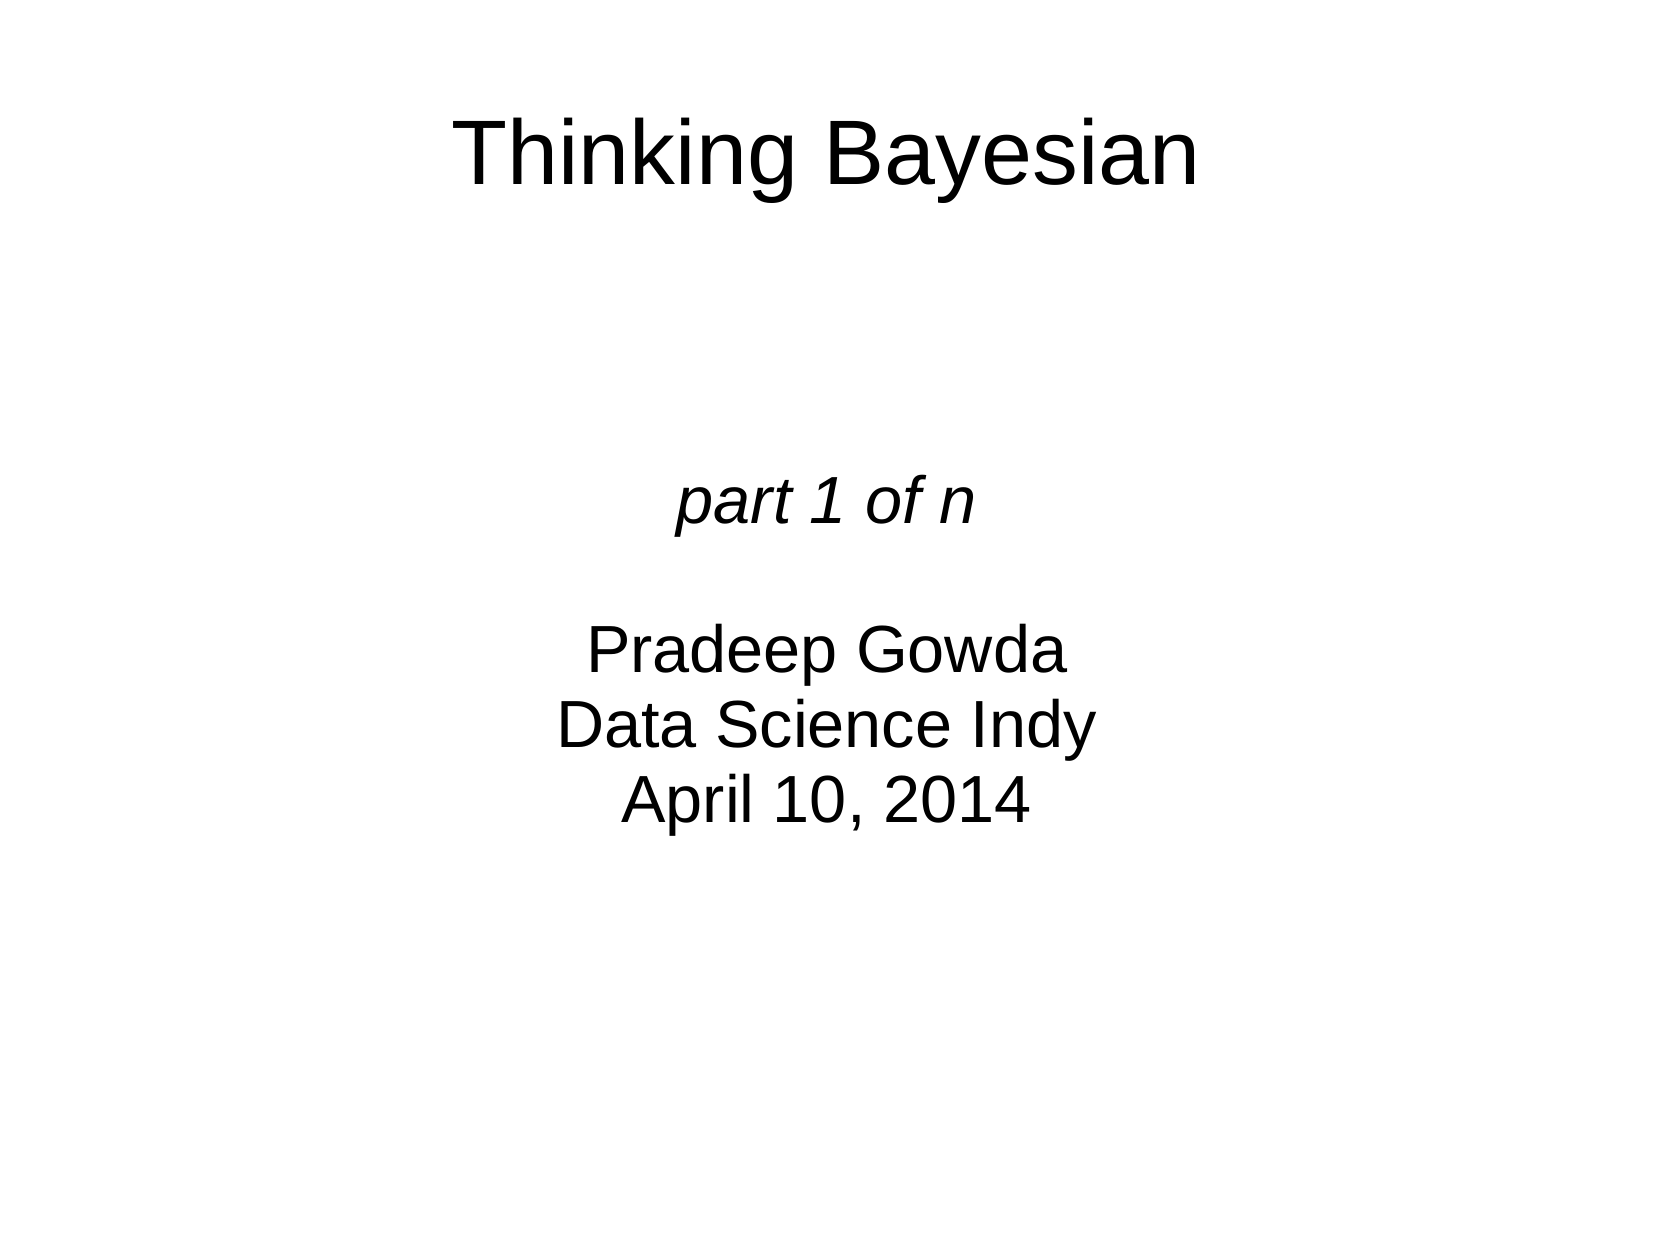

# Thinking Bayesian
part 1 of n
Pradeep Gowda
Data Science Indy
April 10, 2014